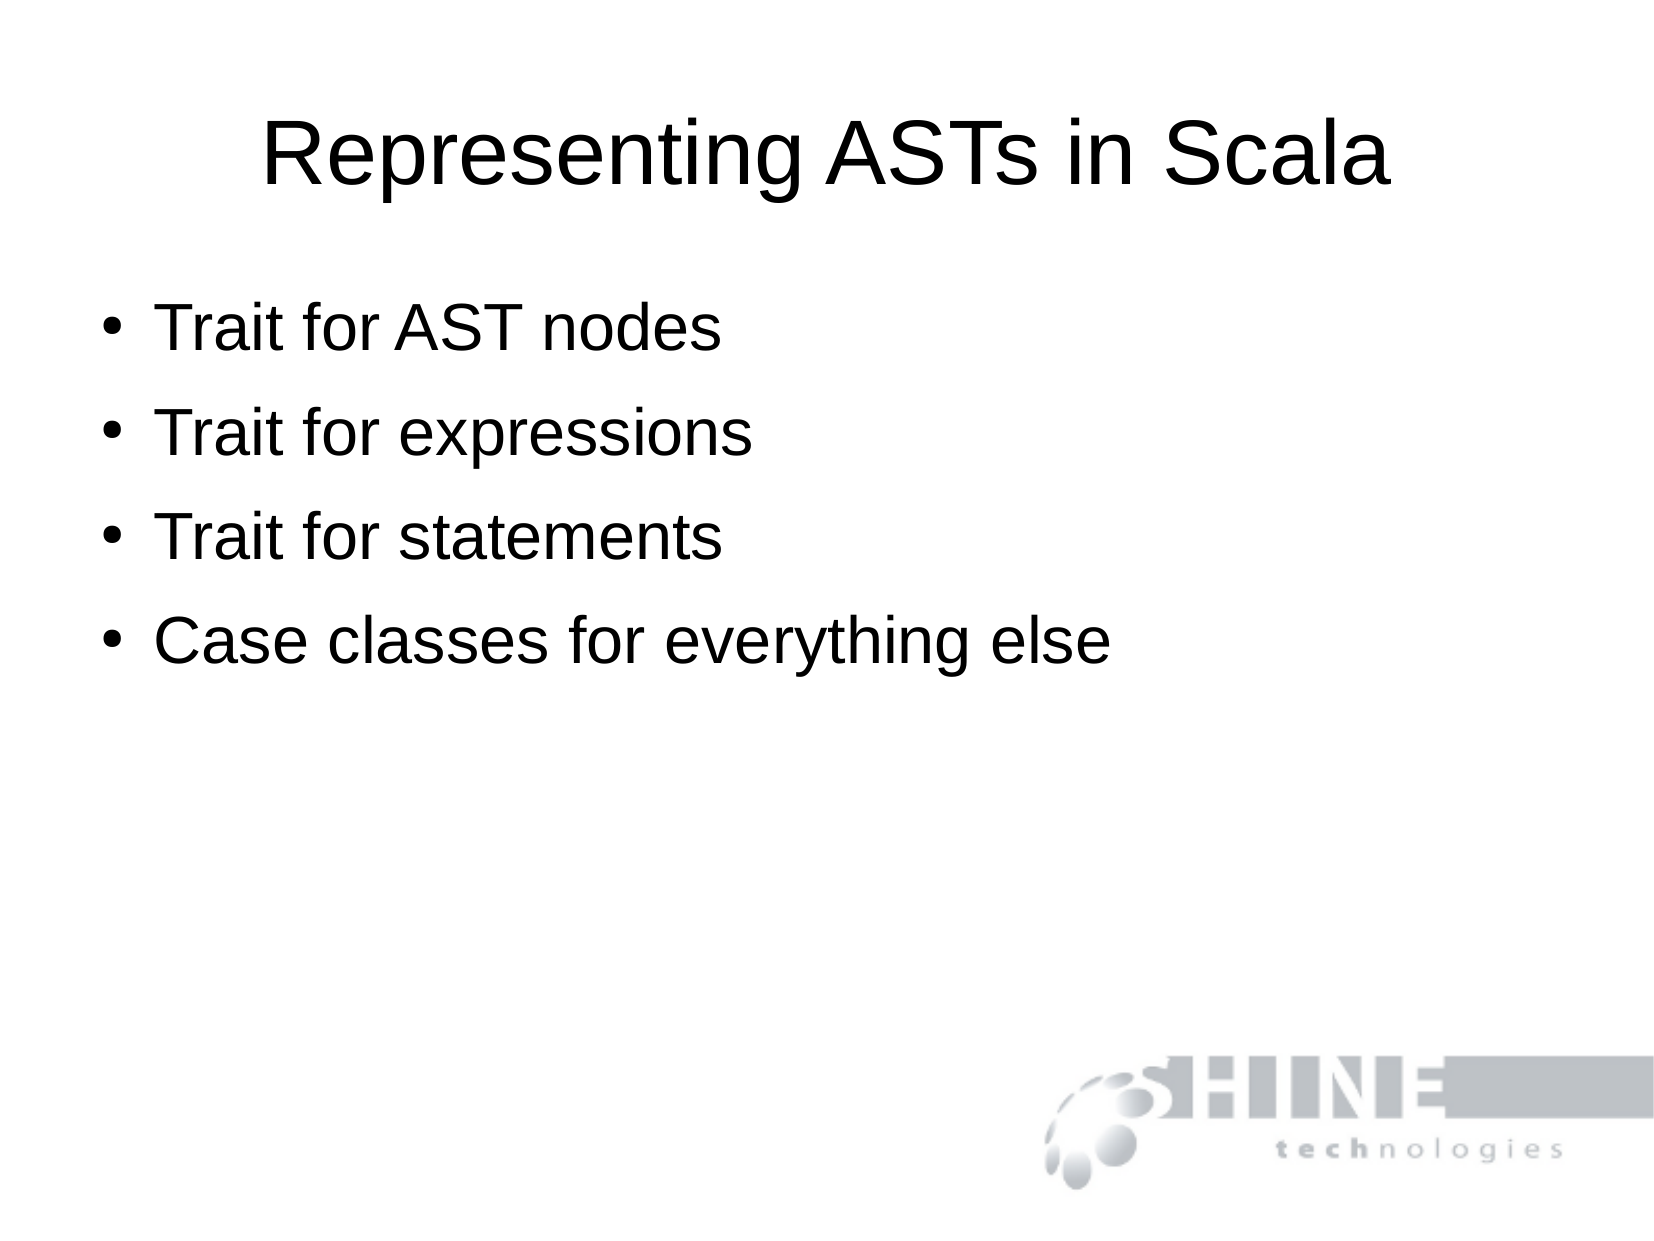

# Representing ASTs in Scala
Trait for AST nodes
Trait for expressions
Trait for statements
Case classes for everything else